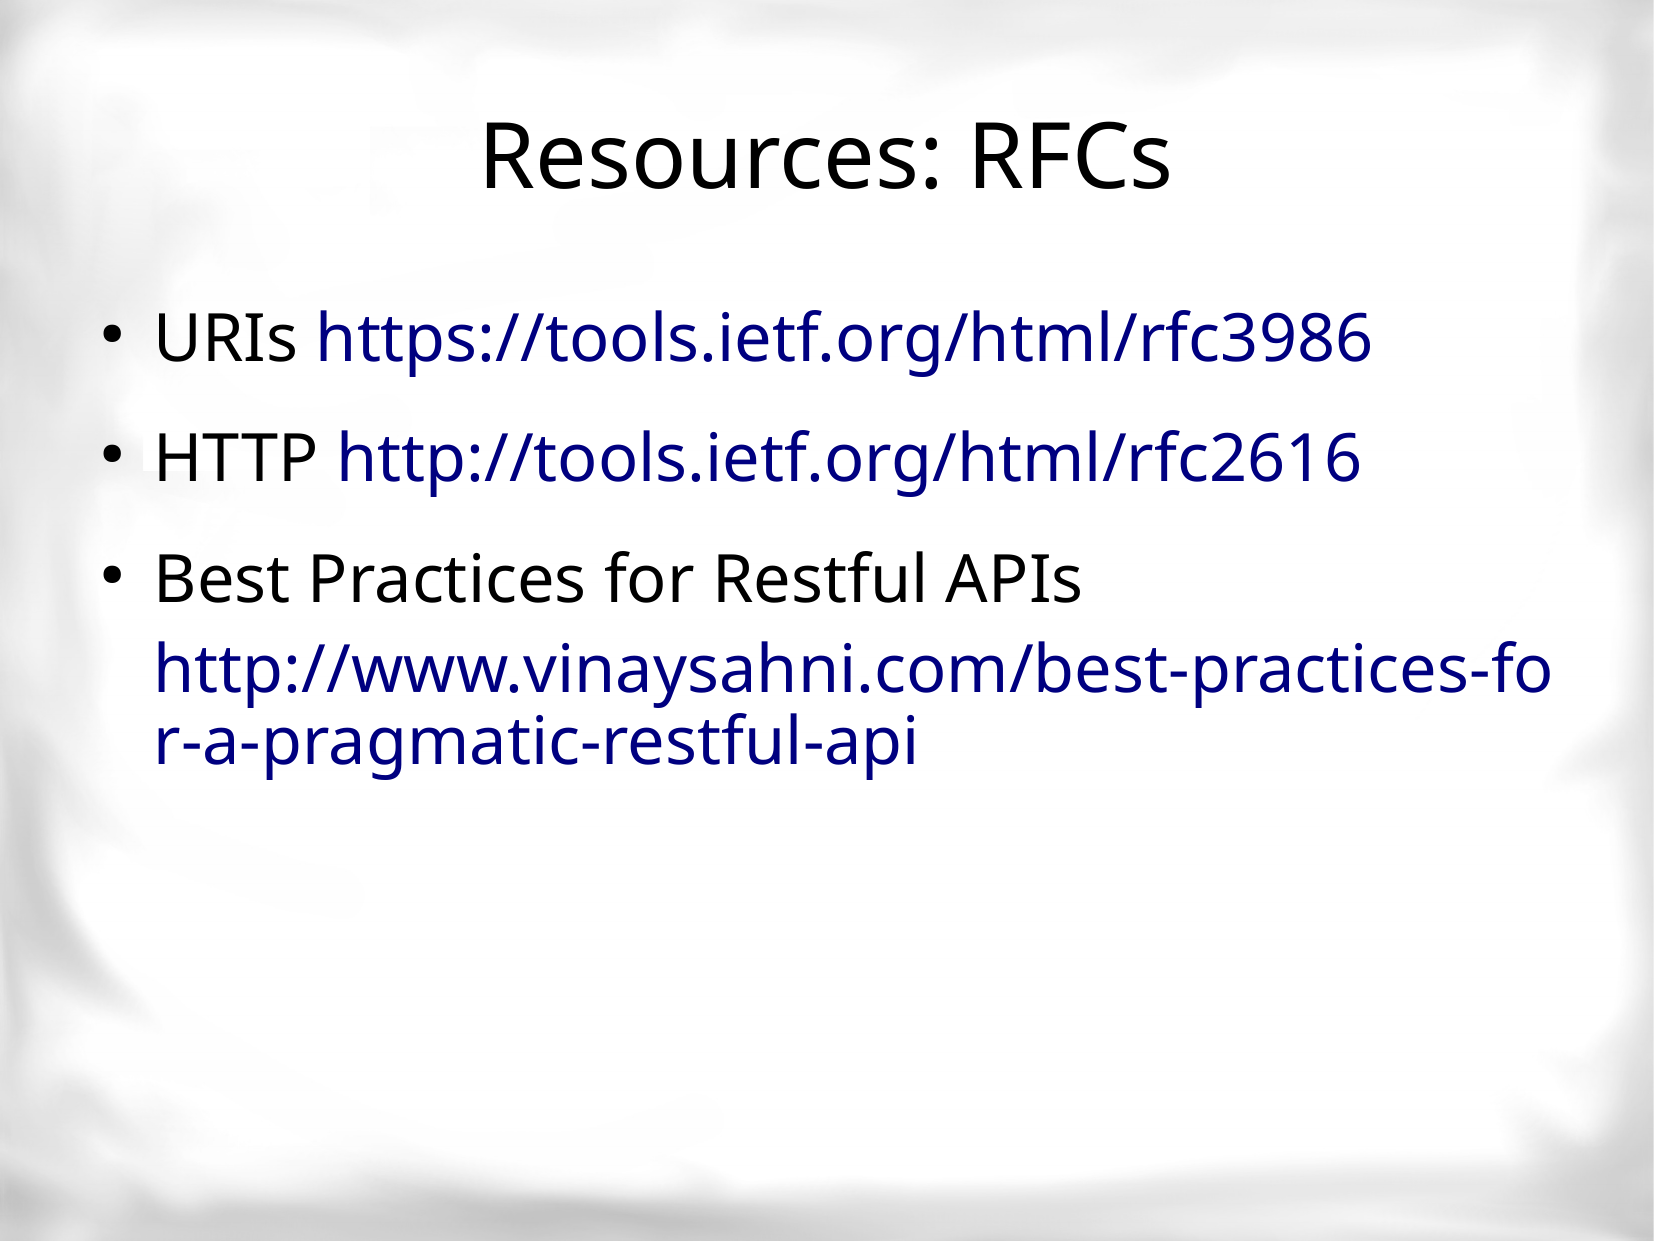

# Resources: RFCs
URIs https://tools.ietf.org/html/rfc3986
HTTP http://tools.ietf.org/html/rfc2616
Best Practices for Restful APIshttp://www.vinaysahni.com/best-practices-for-a-pragmatic-restful-api